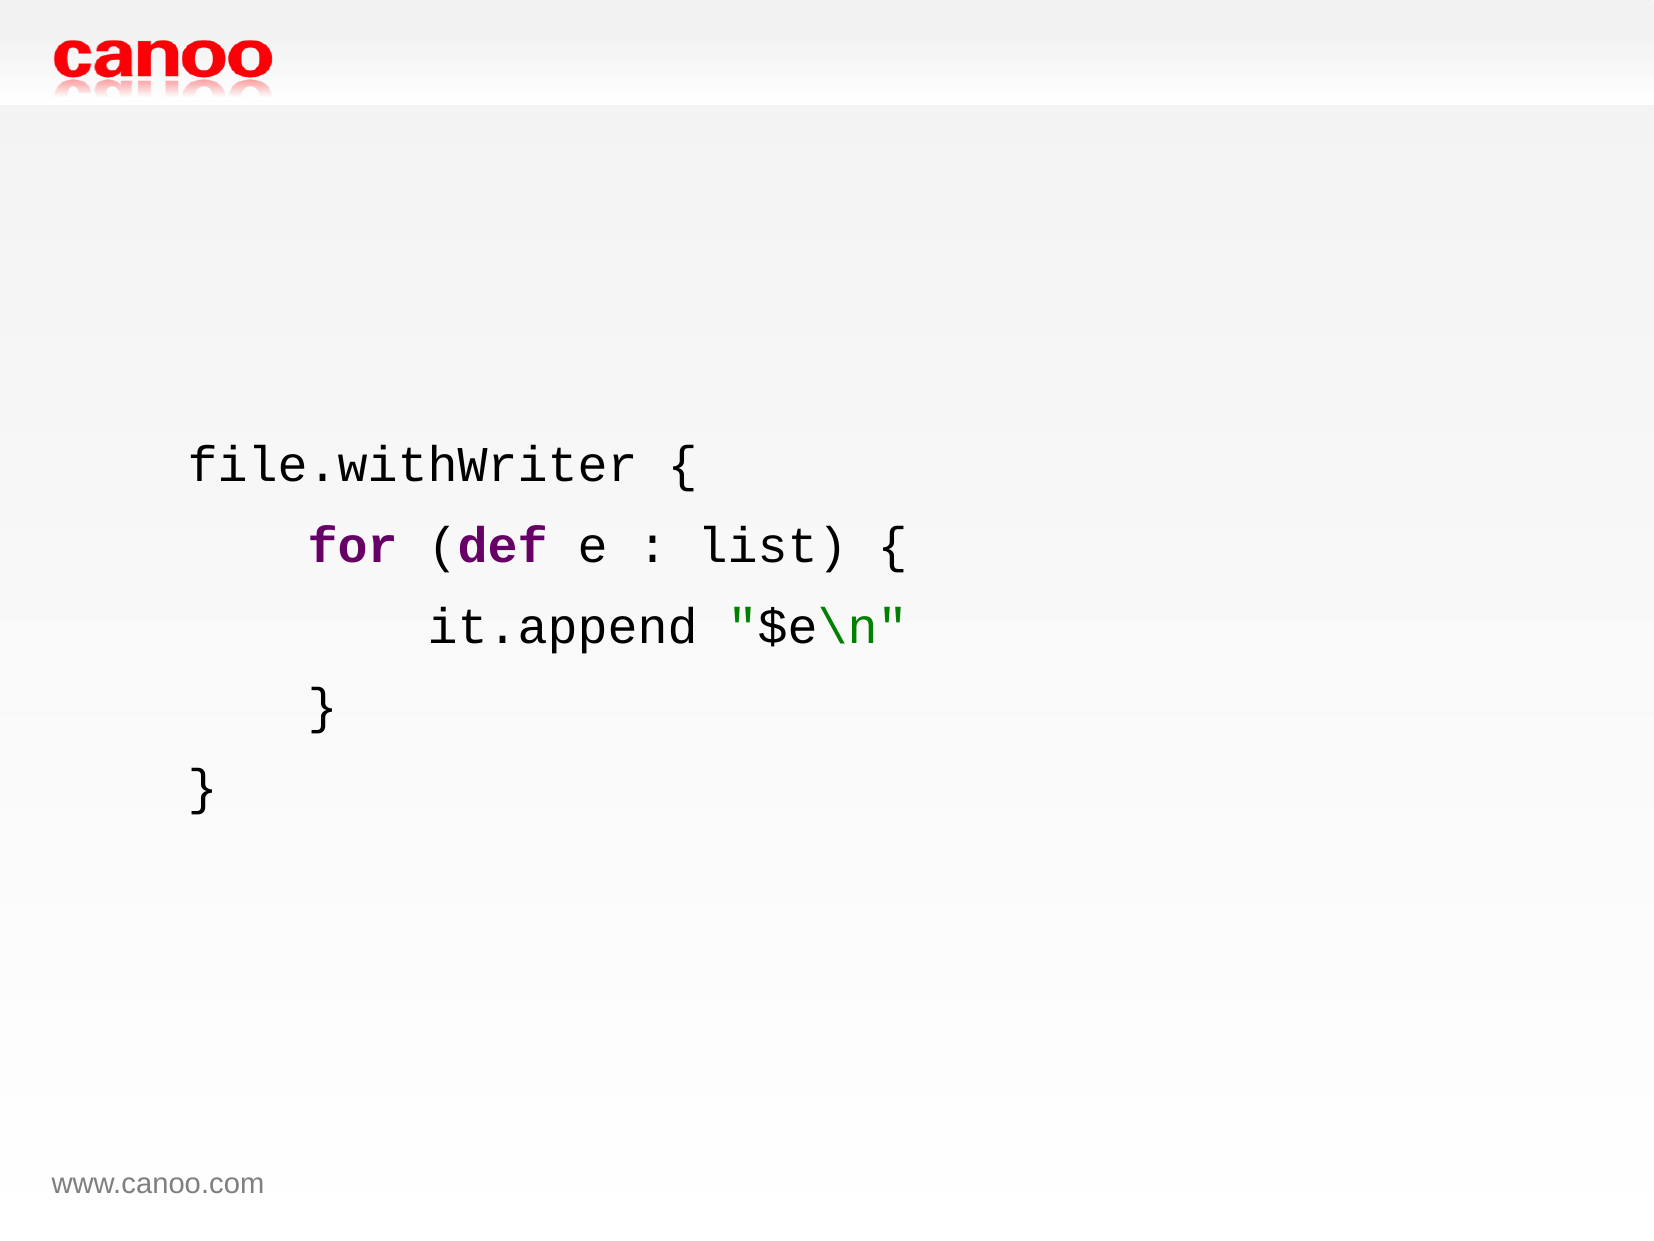

file.withWriter {
 for (def e : list) {
 it.append "$e\n"
 }
}